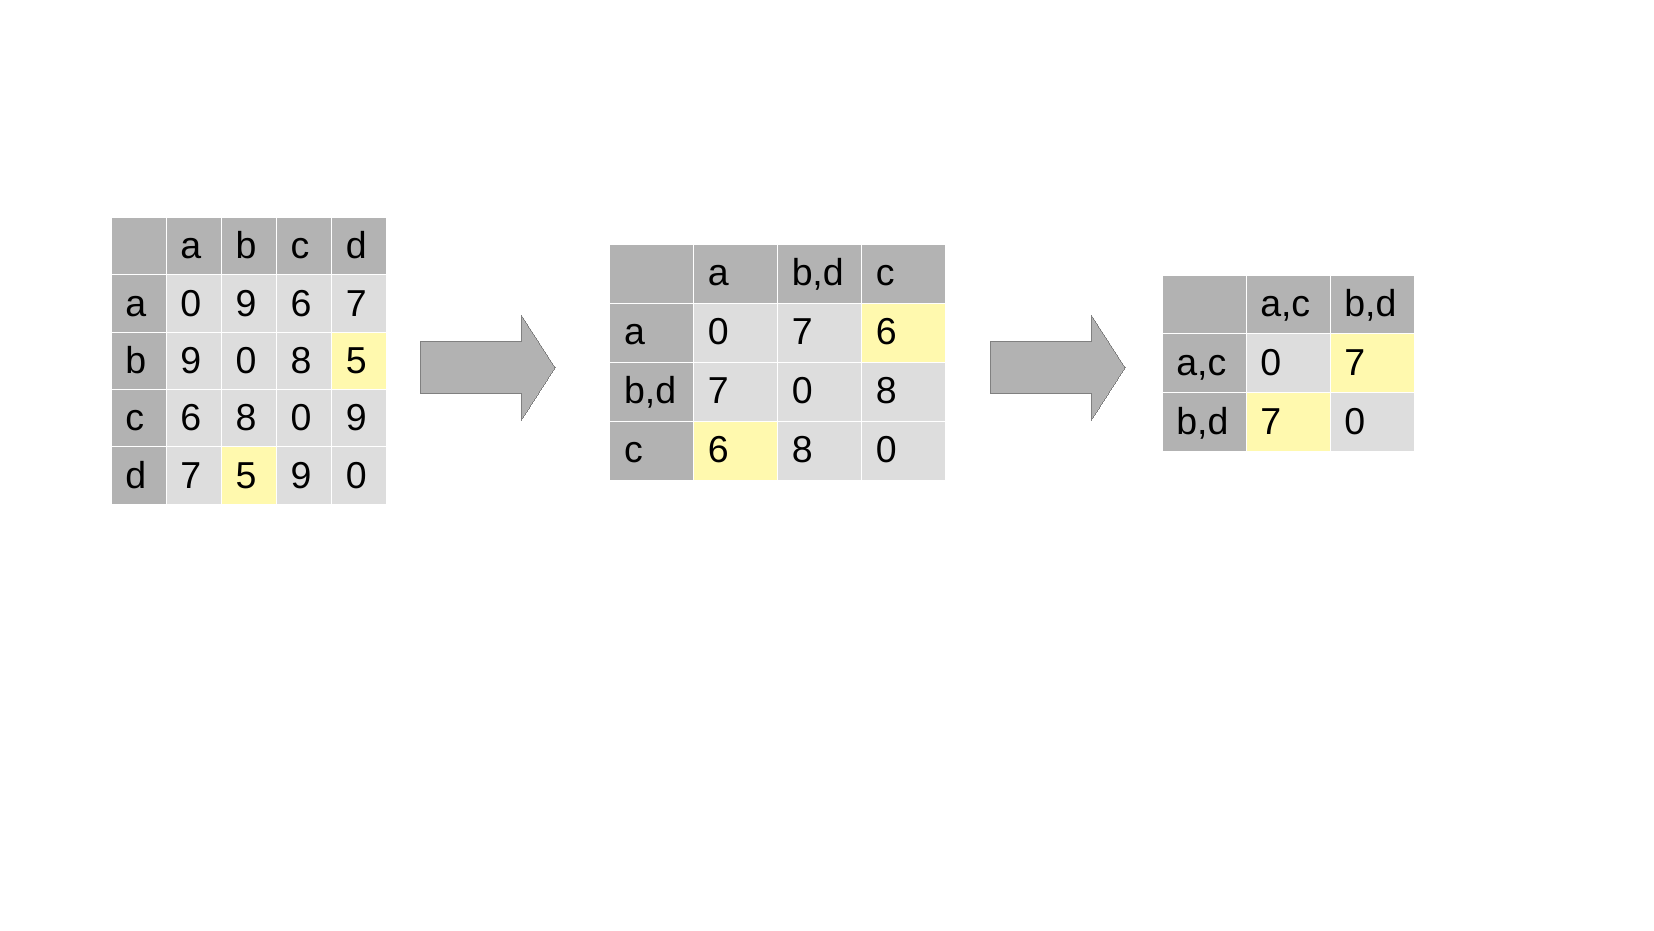

| | a | b | c | d |
| --- | --- | --- | --- | --- |
| a | 0 | 9 | 6 | 7 |
| b | 9 | 0 | 8 | 5 |
| c | 6 | 8 | 0 | 9 |
| d | 7 | 5 | 9 | 0 |
| | a | b,d | c |
| --- | --- | --- | --- |
| a | 0 | 7 | 6 |
| b,d | 7 | 0 | 8 |
| c | 6 | 8 | 0 |
| | a,c | b,d |
| --- | --- | --- |
| a,c | 0 | 7 |
| b,d | 7 | 0 |
| | | | |
| --- | --- | --- | --- |
| | | | |
| | | | |
| | | | |